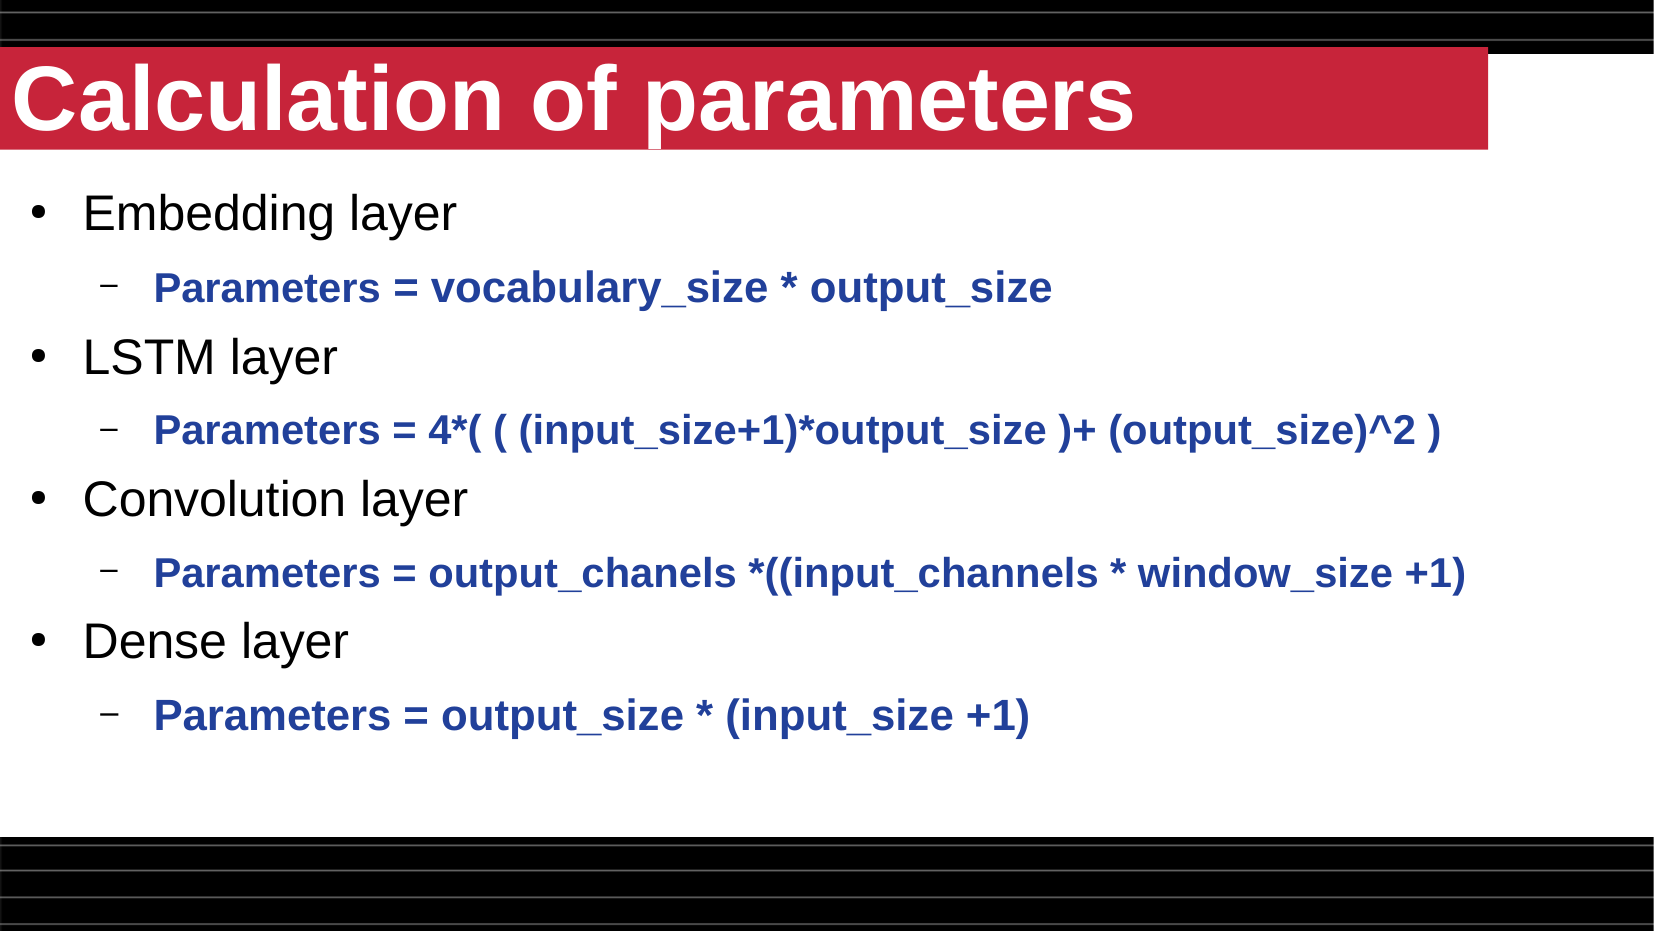

# Calculation of parameters
Embedding layer
Parameters = vocabulary_size * output_size
LSTM layer
Parameters = 4*( ( (input_size+1)*output_size )+ (output_size)^2 )
Convolution layer
Parameters = output_chanels *((input_channels * window_size +1)
Dense layer
Parameters = output_size * (input_size +1)